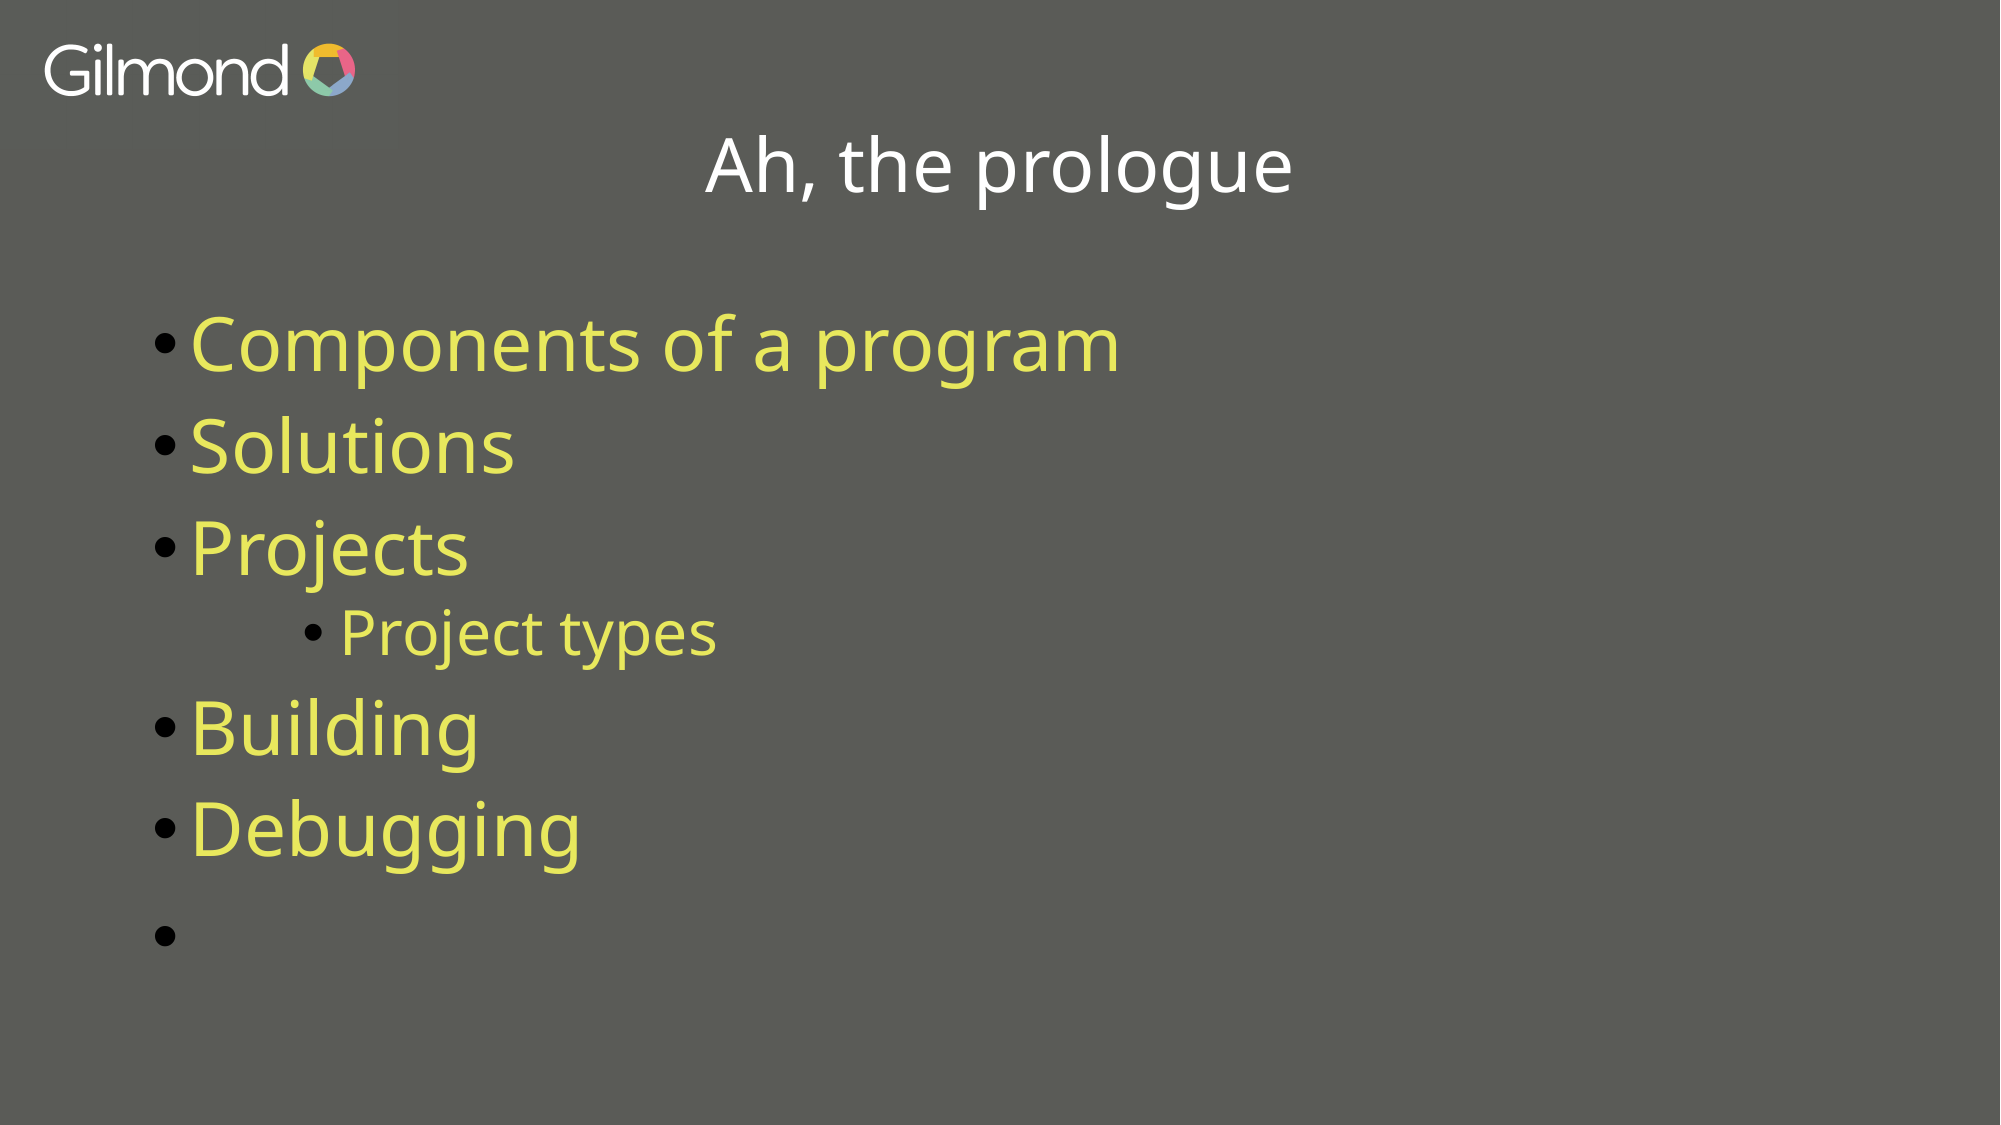

# Ah, the prologue
Components of a program
Solutions
Projects
Project types
Building
Debugging